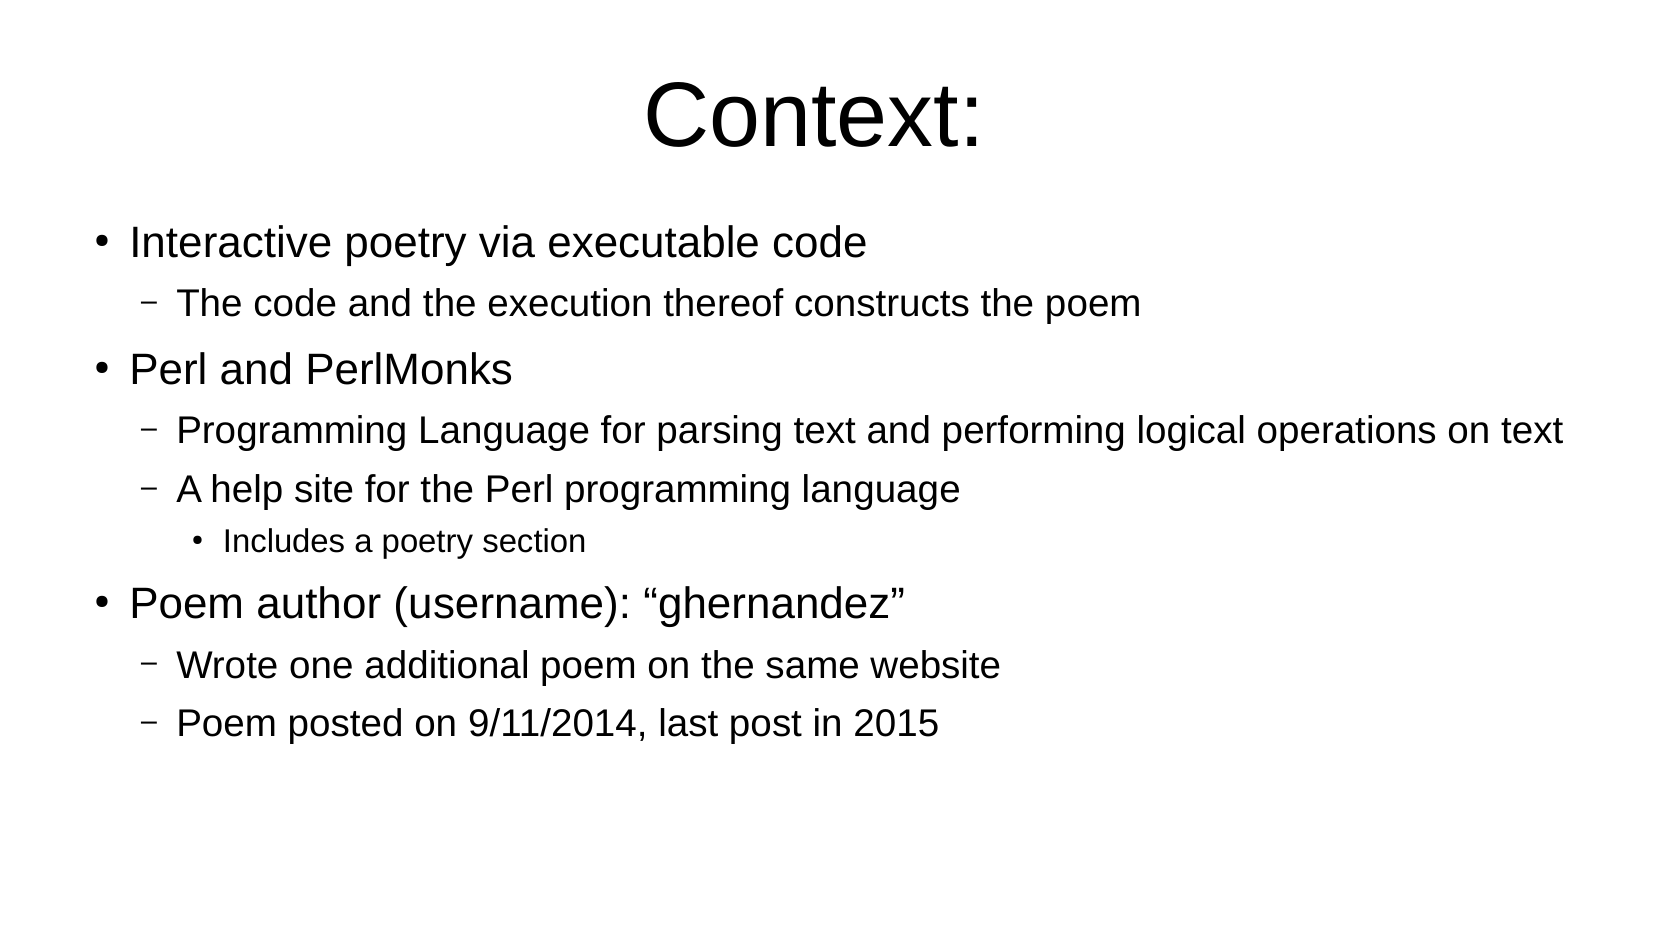

# Context:
Interactive poetry via executable code
The code and the execution thereof constructs the poem
Perl and PerlMonks
Programming Language for parsing text and performing logical operations on text
A help site for the Perl programming language
Includes a poetry section
Poem author (username): “ghernandez”
Wrote one additional poem on the same website
Poem posted on 9/11/2014, last post in 2015